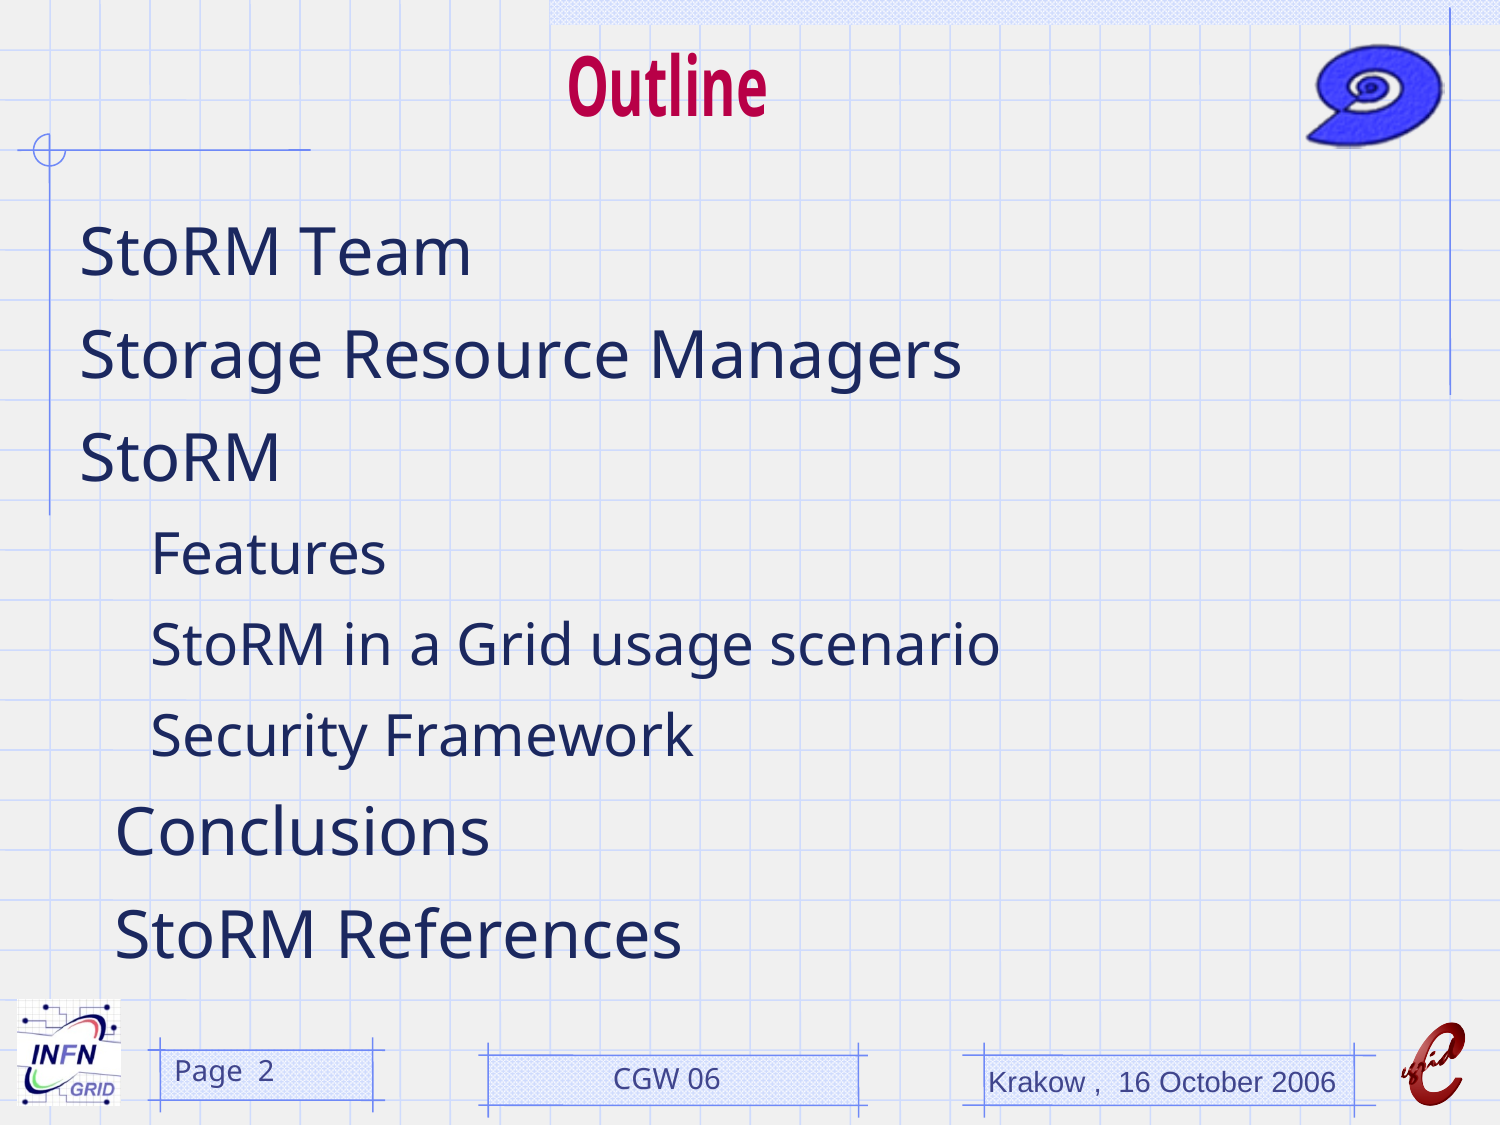

Outline
# StoRM Team
Storage Resource Managers
StoRM
Features
StoRM in a Grid usage scenario
Security Framework
Conclusions
StoRM References
2